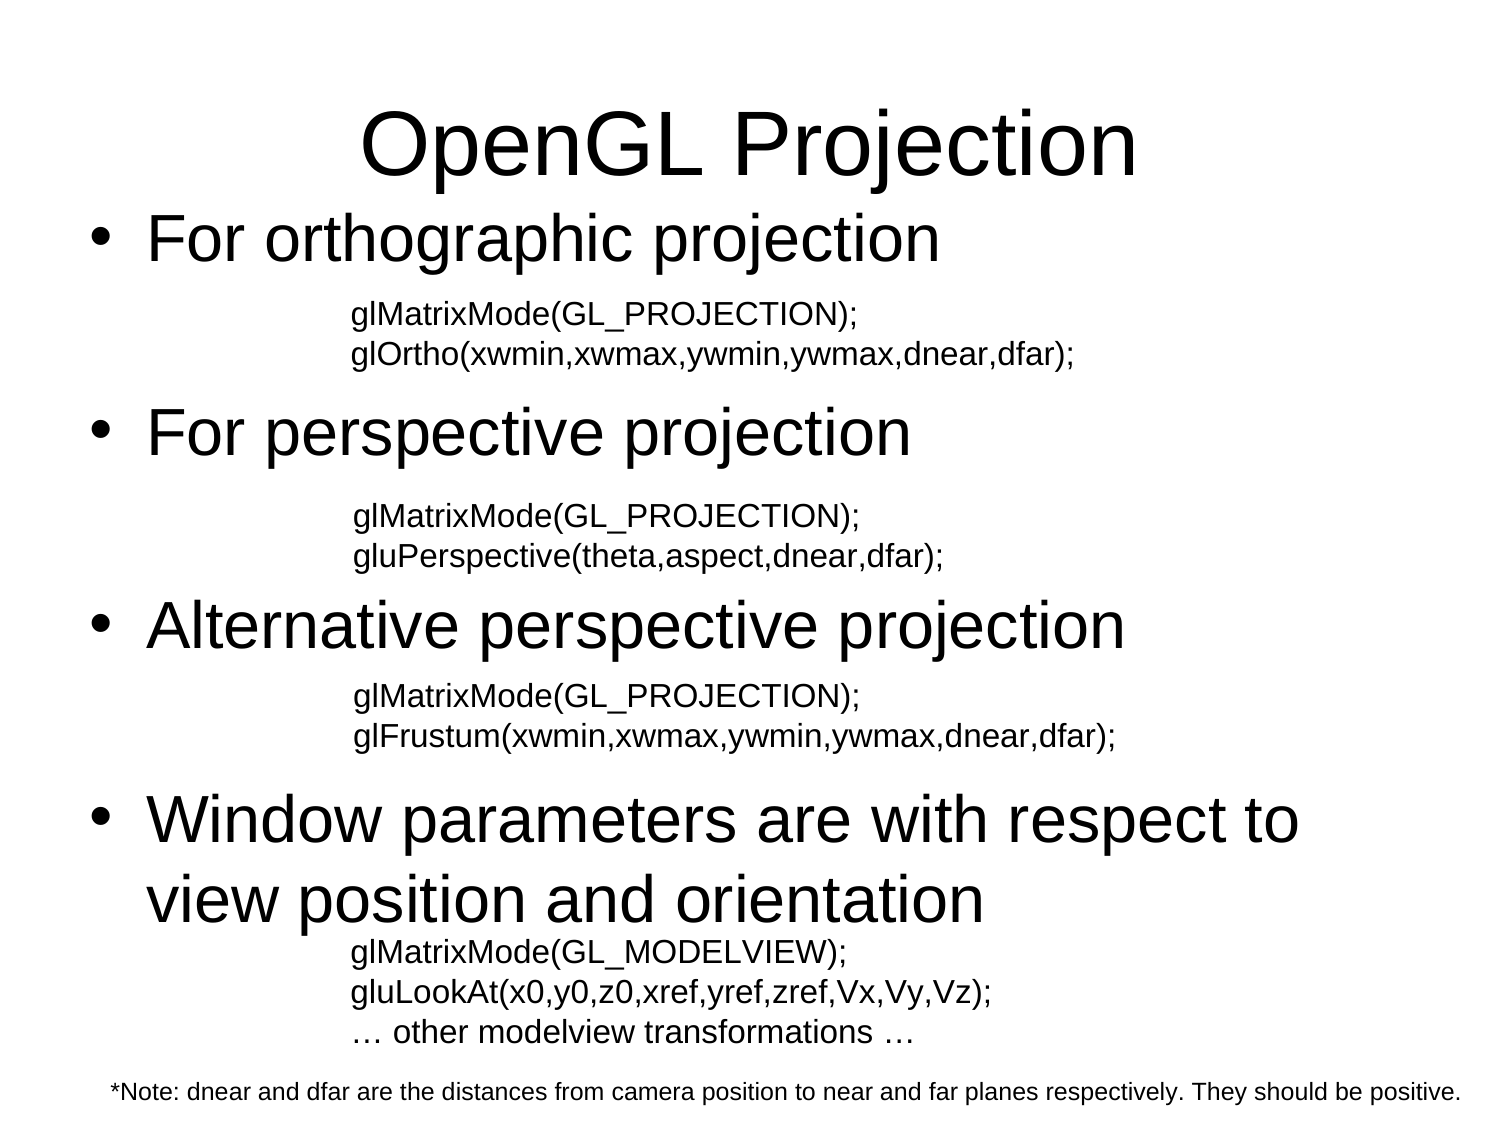

# OpenGL Projection
For orthographic projection
For perspective projection
Alternative perspective projection
Window parameters are with respect to view position and orientation
glMatrixMode(GL_PROJECTION);
glOrtho(xwmin,xwmax,ywmin,ywmax,dnear,dfar);
glMatrixMode(GL_PROJECTION);
gluPerspective(theta,aspect,dnear,dfar);
glMatrixMode(GL_PROJECTION);
glFrustum(xwmin,xwmax,ywmin,ywmax,dnear,dfar);
glMatrixMode(GL_MODELVIEW);
gluLookAt(x0,y0,z0,xref,yref,zref,Vx,Vy,Vz);
… other modelview transformations …
*Note: dnear and dfar are the distances from camera position to near and far planes respectively. They should be positive.